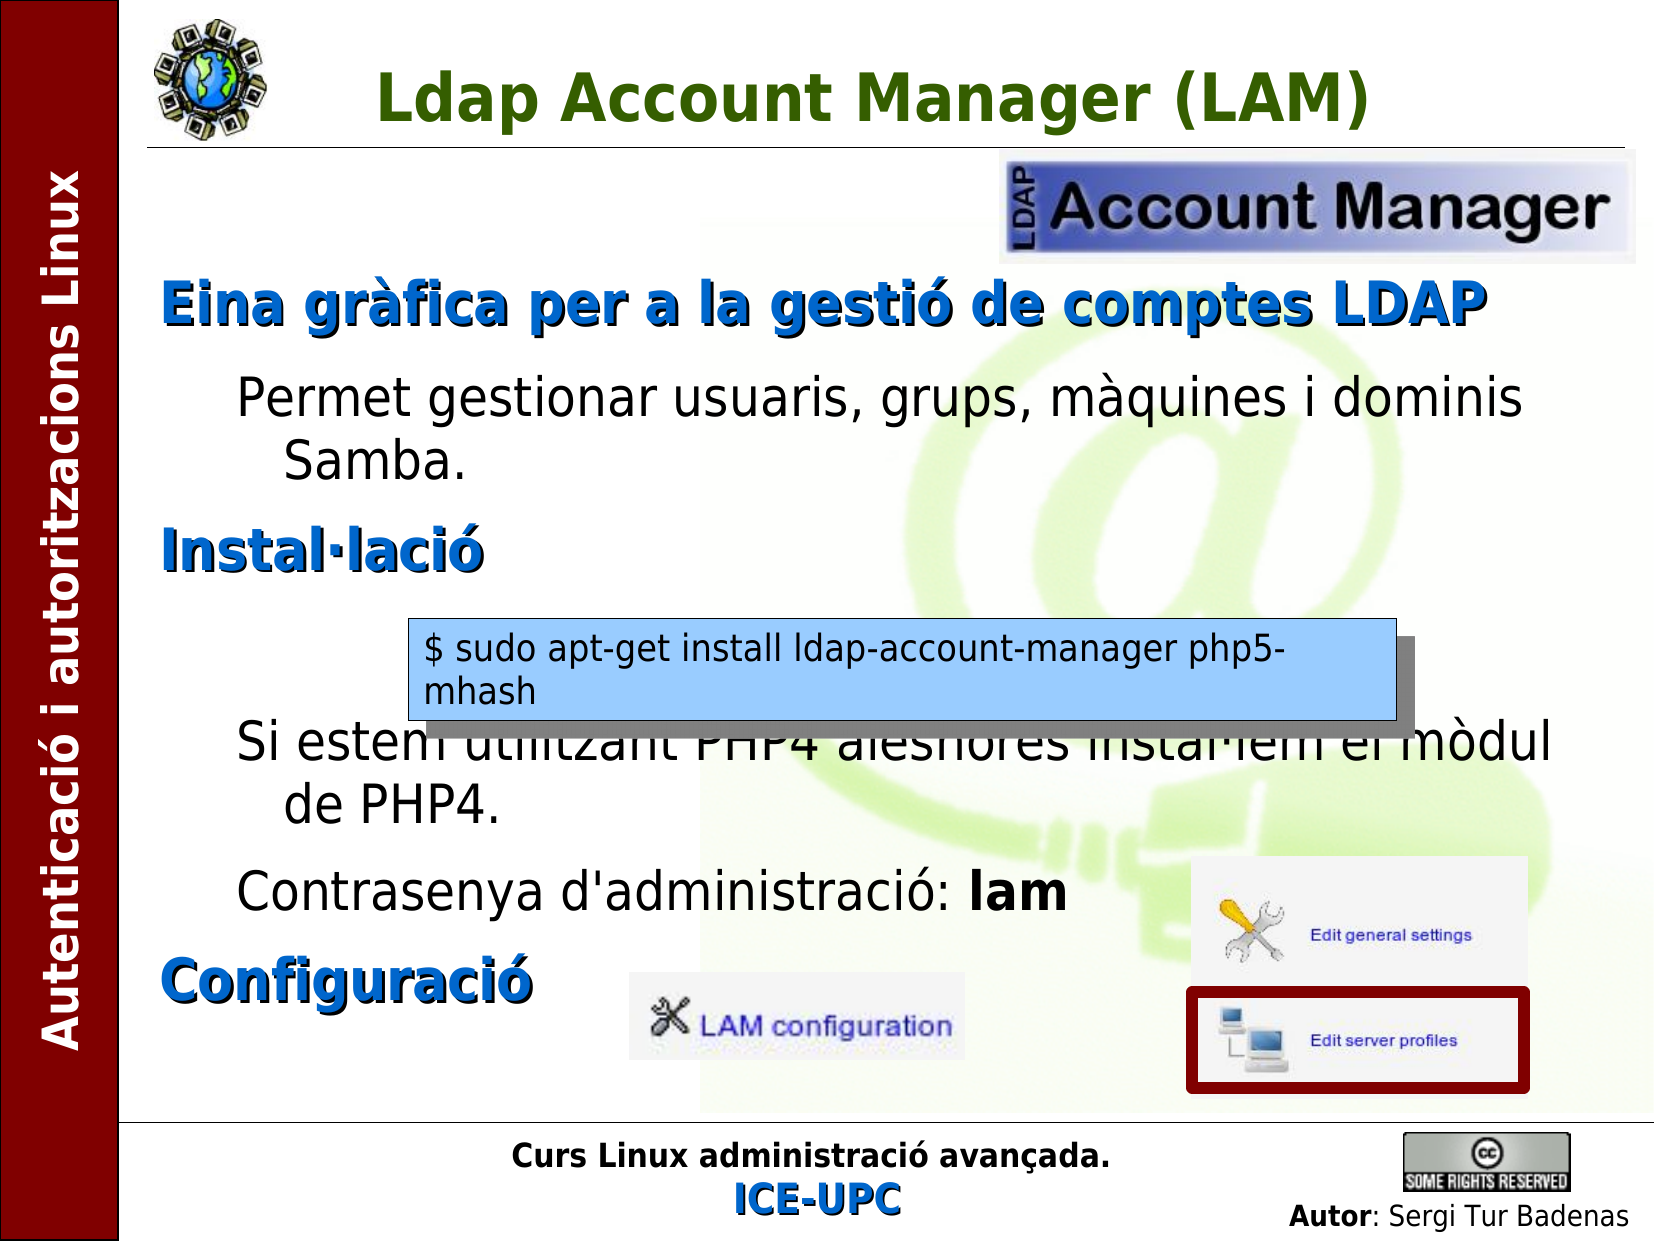

# Ldap Account Manager (LAM)
Eina gràfica per a la gestió de comptes LDAP
Permet gestionar usuaris, grups, màquines i dominis Samba.
Instal·lació
Si estem utilitzant PHP4 aleshores instal·lem el mòdul de PHP4.
Contrasenya d'administració: lam
Configuració
$ sudo apt-get install ldap-account-manager php5-mhash